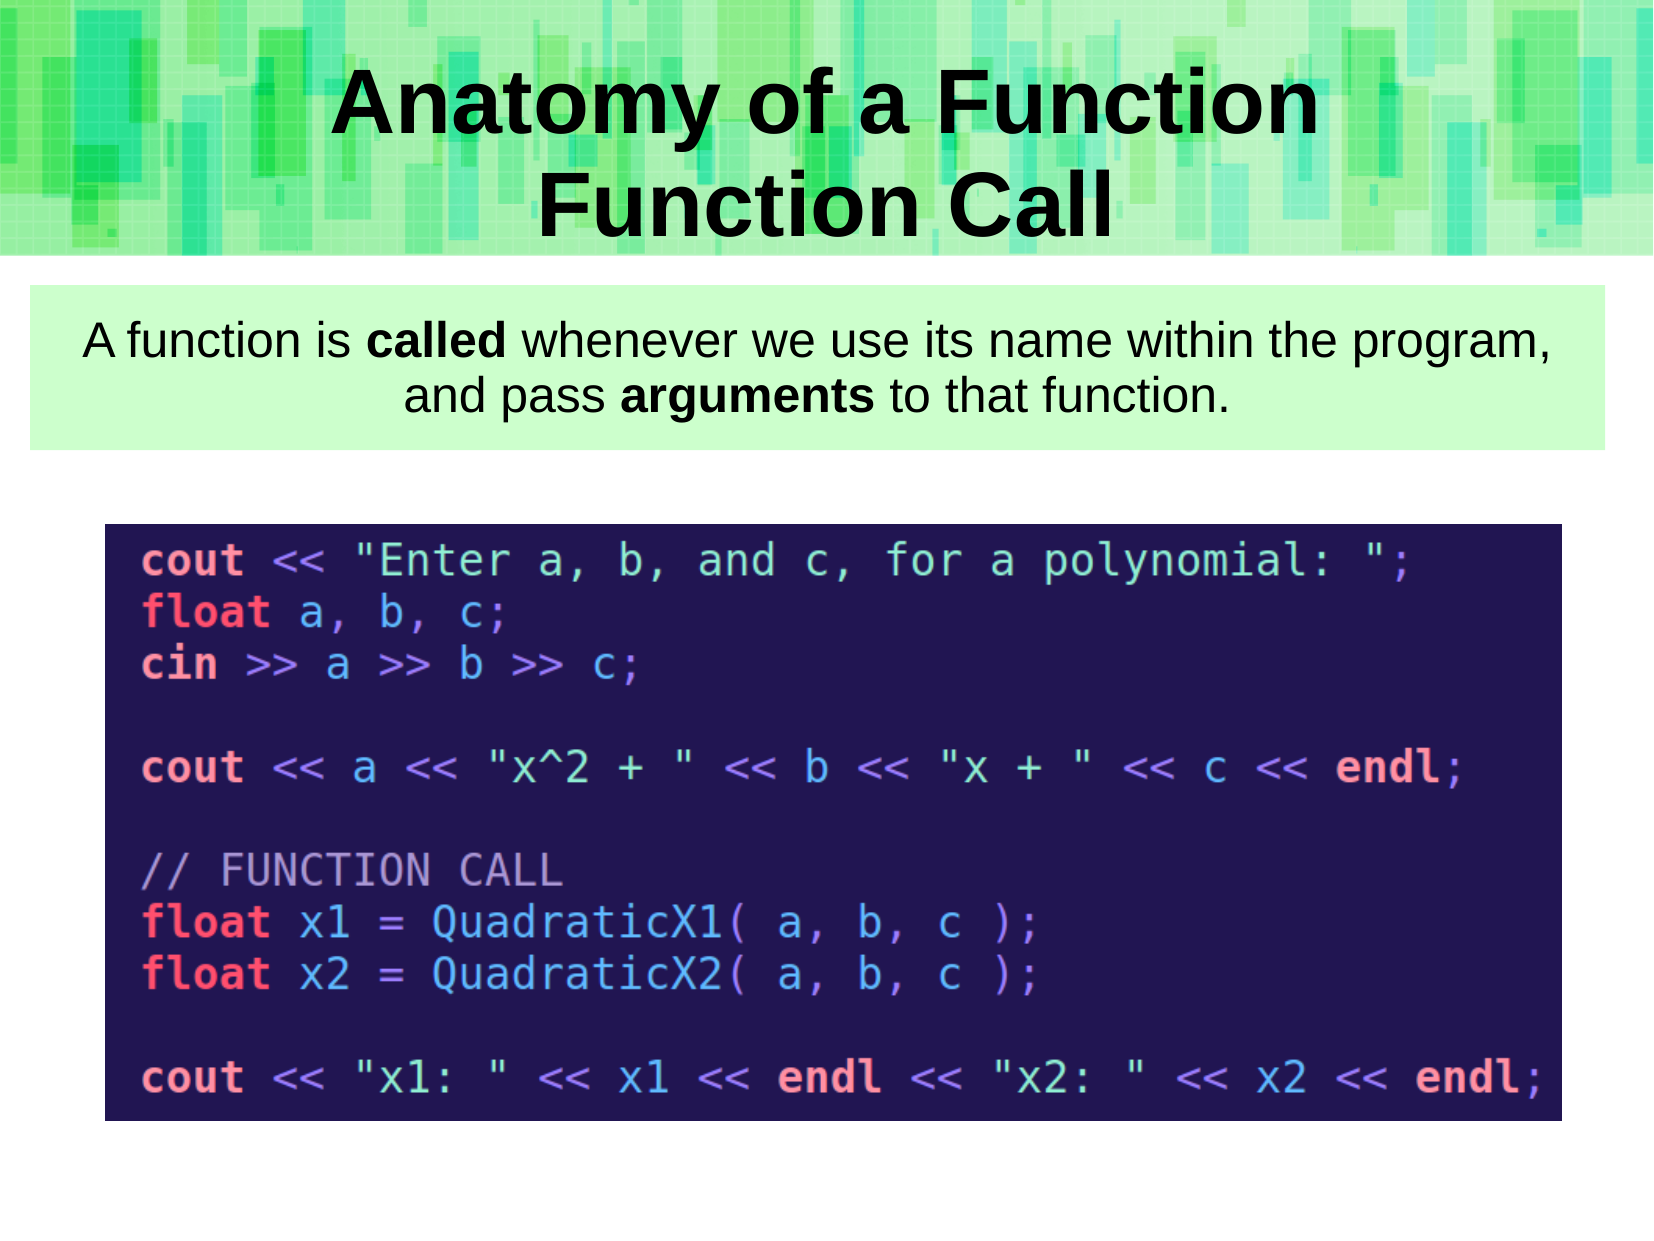

# Anatomy of a Function Function Call
A function is called whenever we use its name within the program, and pass arguments to that function.